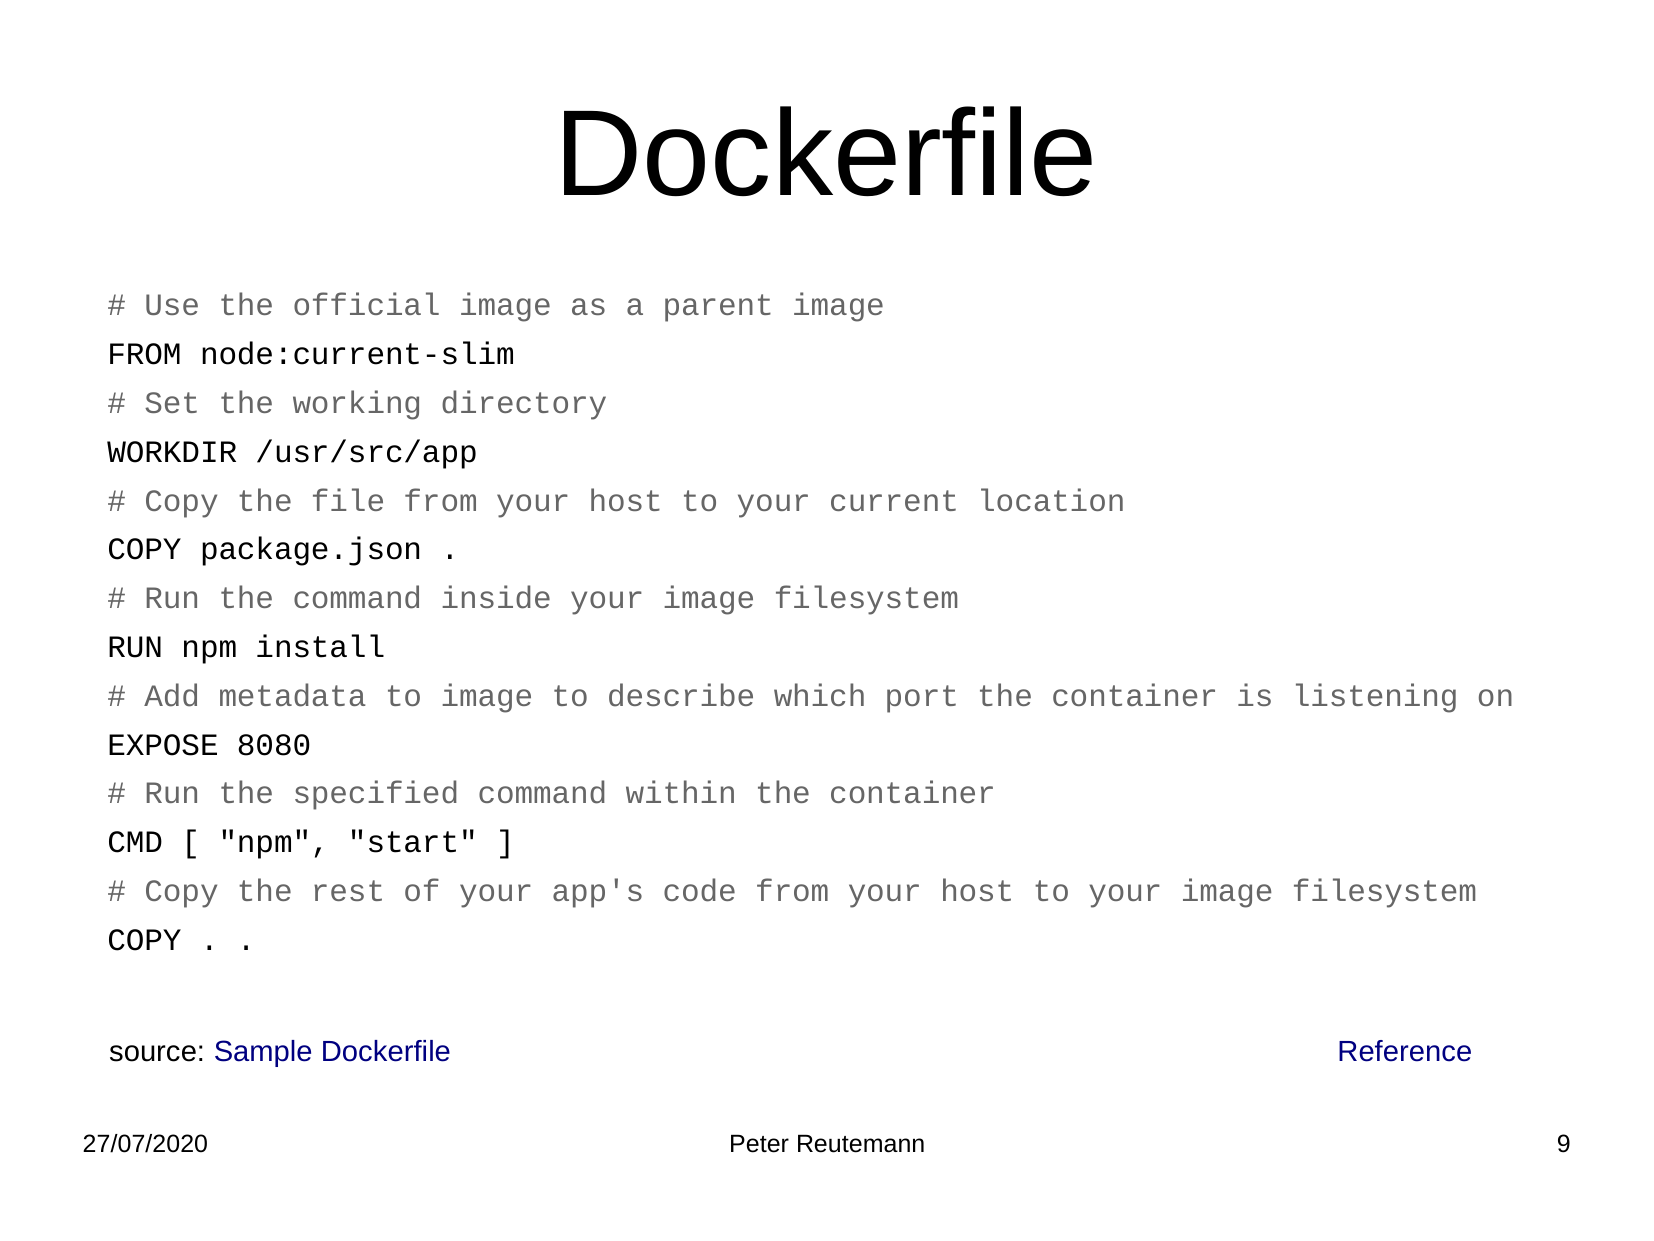

# Dockerfile
# Use the official image as a parent image
FROM node:current-slim
# Set the working directory
WORKDIR /usr/src/app
# Copy the file from your host to your current location
COPY package.json .
# Run the command inside your image filesystem
RUN npm install
# Add metadata to image to describe which port the container is listening on
EXPOSE 8080
# Run the specified command within the container
CMD [ "npm", "start" ]
# Copy the rest of your app's code from your host to your image filesystem
COPY . .
source: Sample Dockerfile
Reference
27/07/2020
Peter Reutemann
9